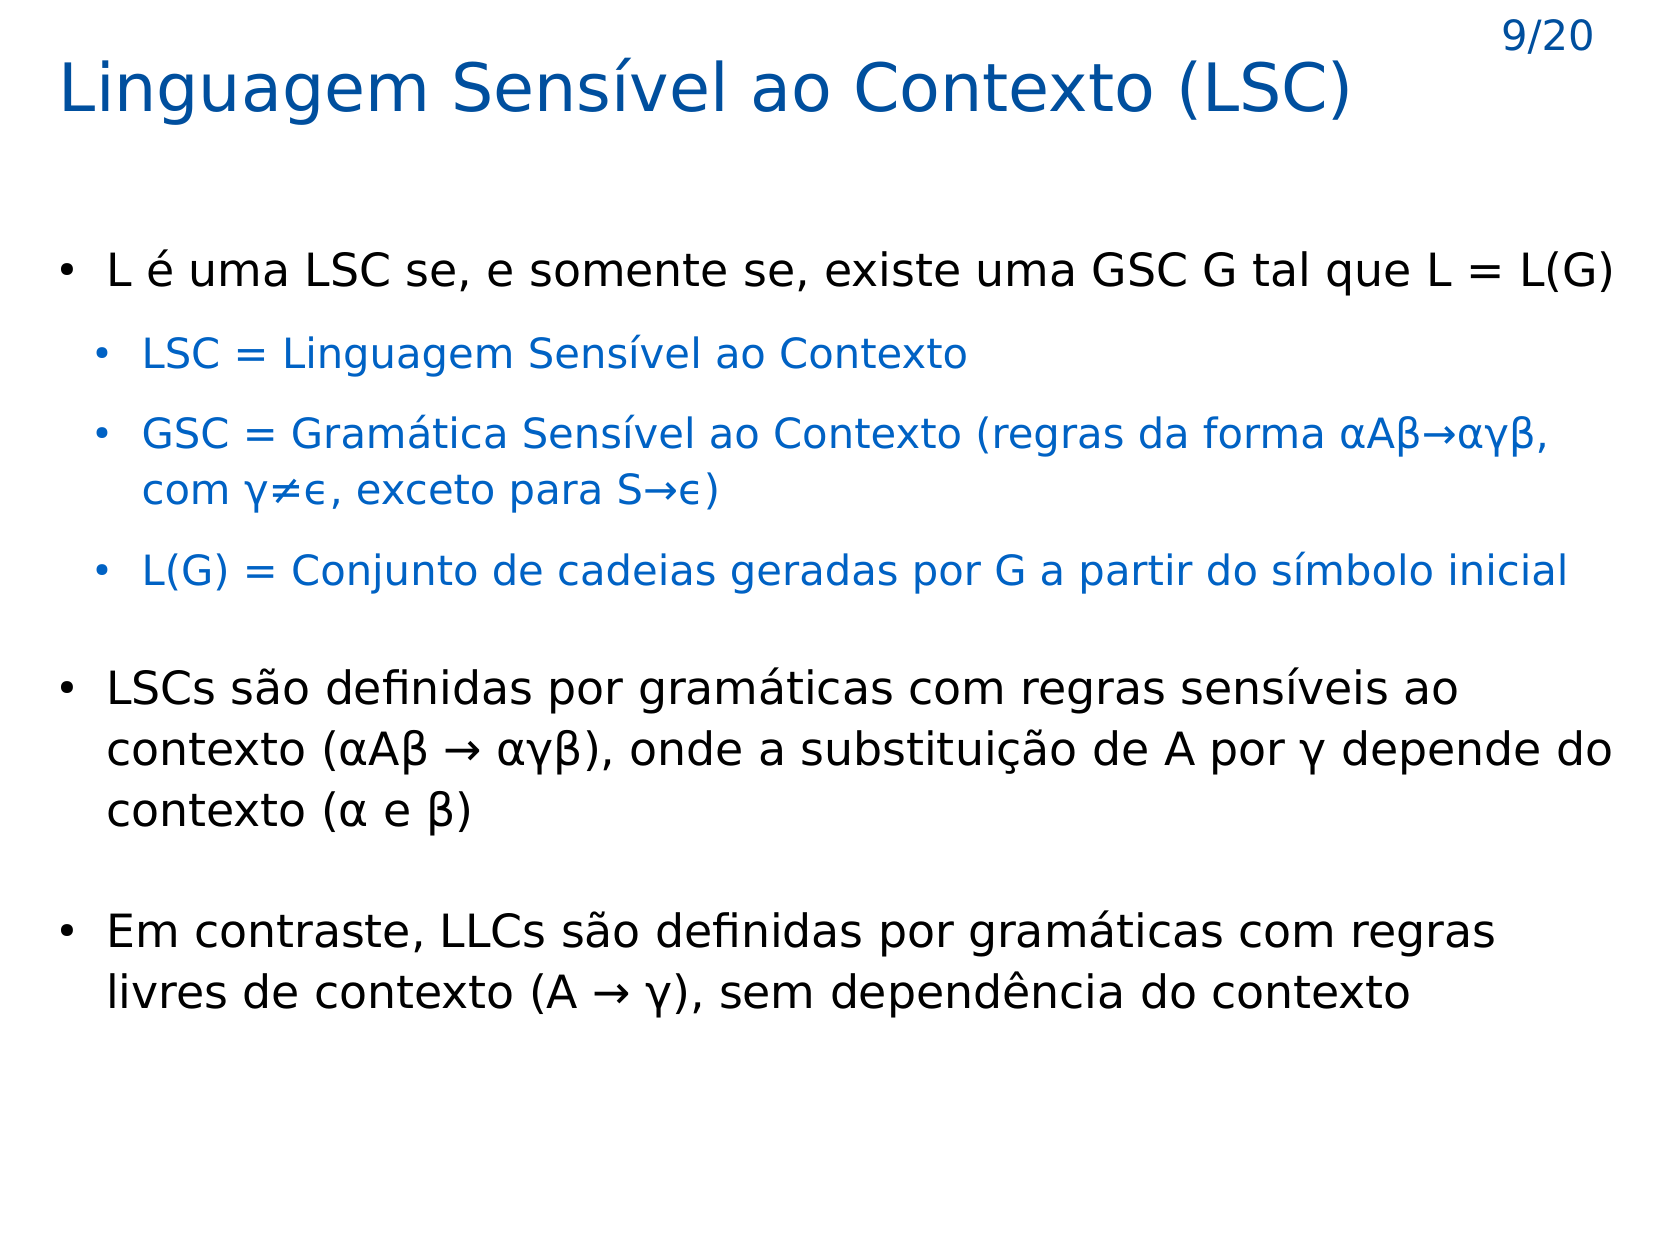

9
# Linguagem Sensível ao Contexto (LSC)
L é uma LSC se, e somente se, existe uma GSC G tal que L = L(G)
LSC = Linguagem Sensível ao Contexto
GSC = Gramática Sensível ao Contexto (regras da forma αAβ→αγβ, com γ≠ϵ, exceto para S→ϵ)
L(G) = Conjunto de cadeias geradas por G a partir do símbolo inicial
LSCs são definidas por gramáticas com regras sensíveis ao contexto (αAβ → αγβ), onde a substituição de A por γ depende do contexto (α e β)
Em contraste, LLCs são definidas por gramáticas com regras livres de contexto (A → γ), sem dependência do contexto